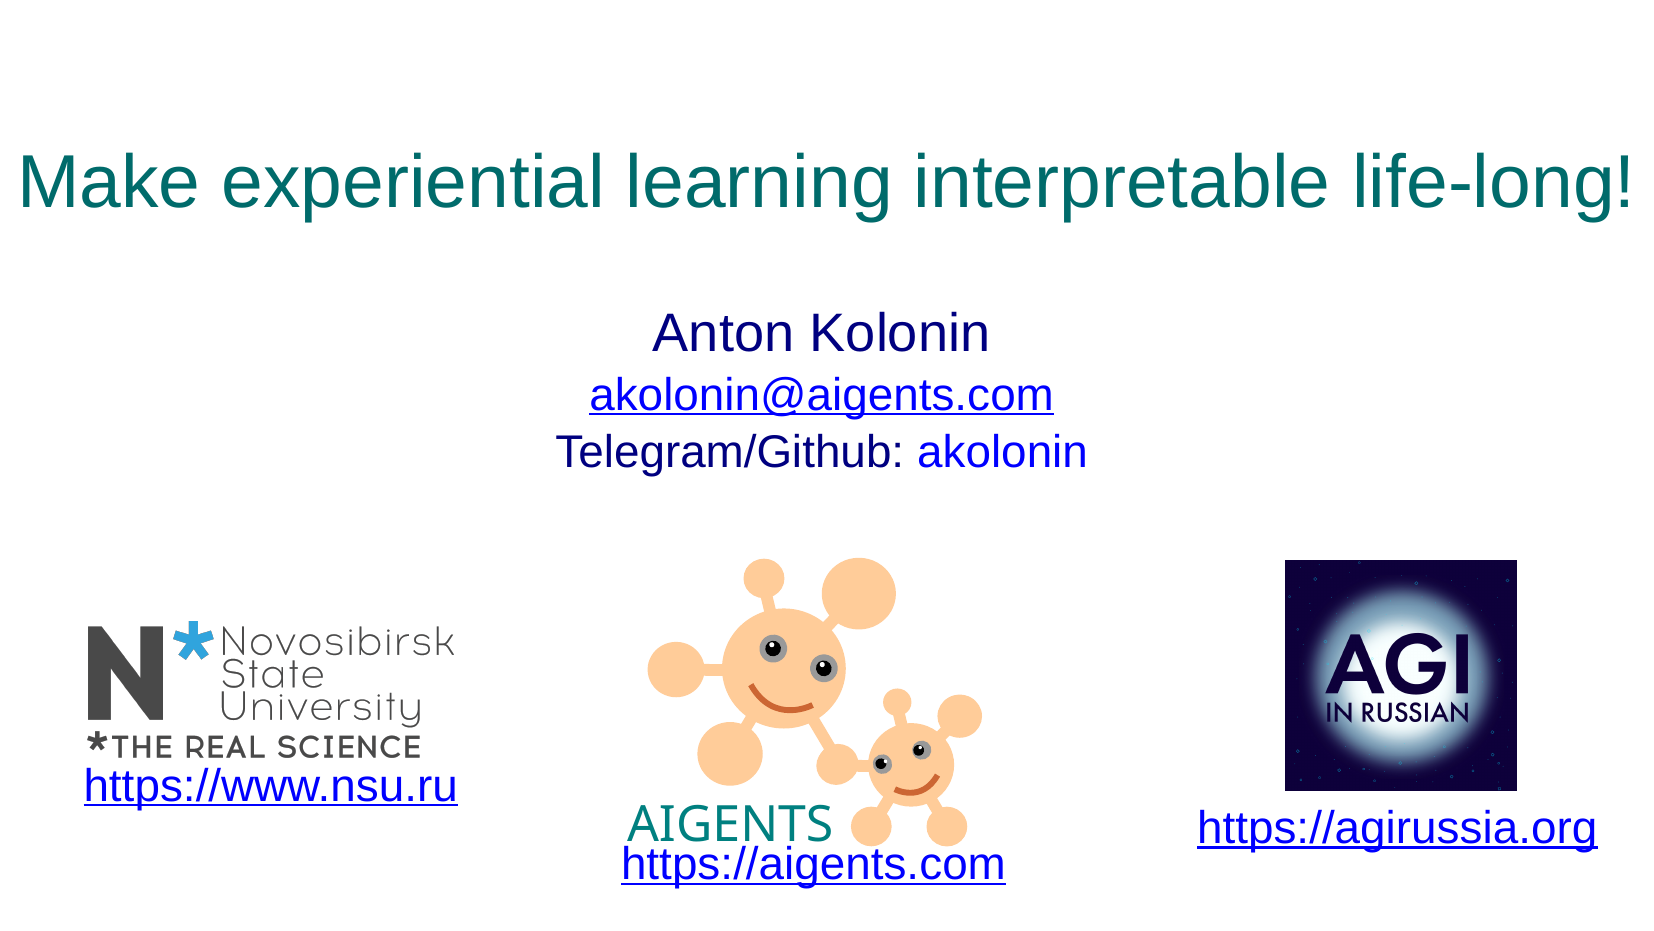

Make experiential learning interpretable life-long!
Anton Kolonin
akolonin@aigents.com
Telegram/Github: akolonin
AIGENTS
https://agirussia.org
https://www.nsu.ru
https://aigents.com